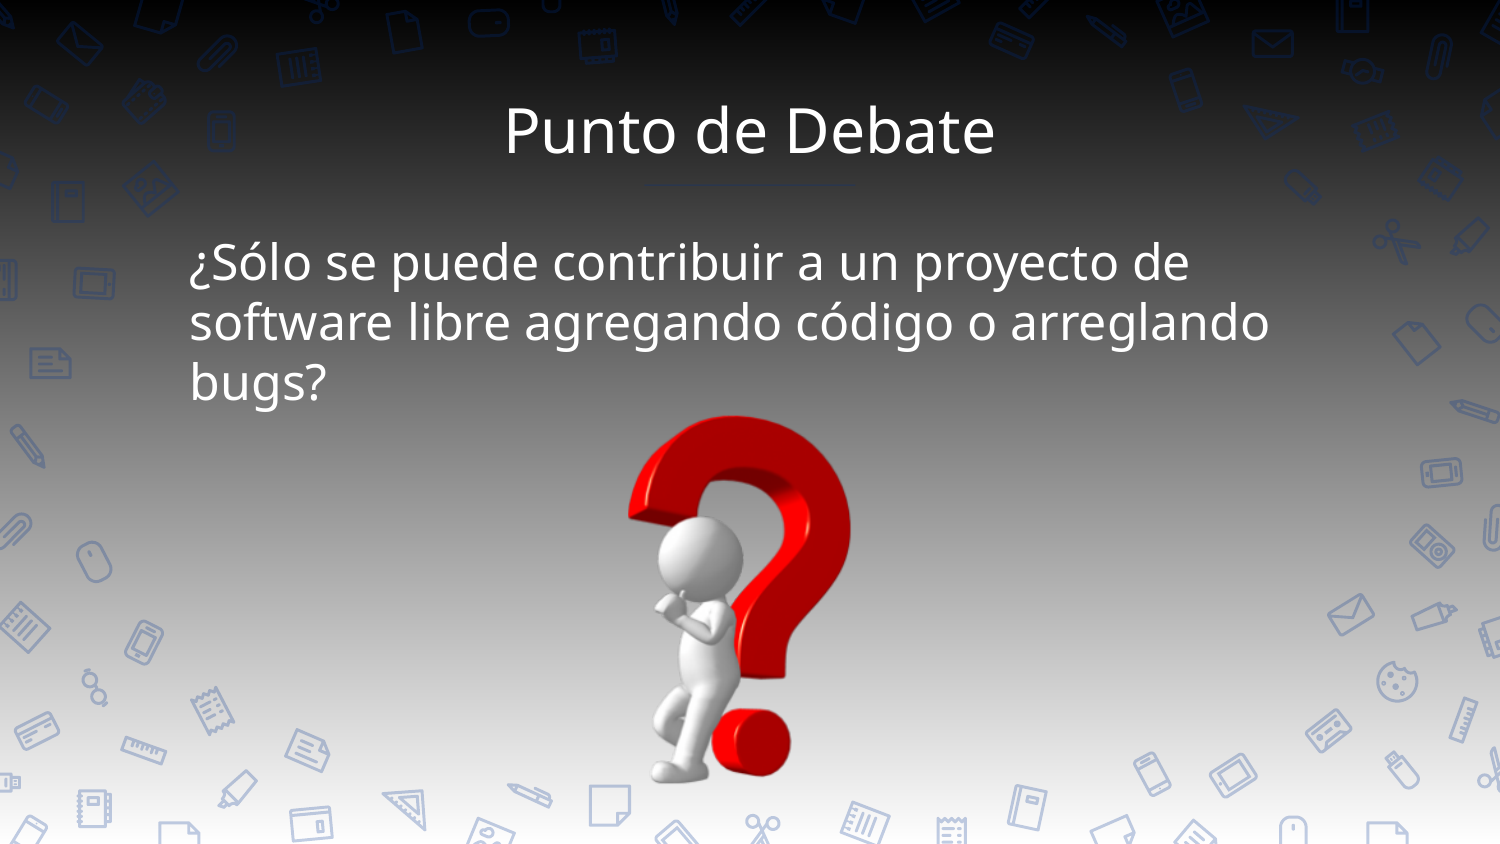

# Punto de Debate
¿Sólo se puede contribuir a un proyecto de software libre agregando código o arreglando bugs?